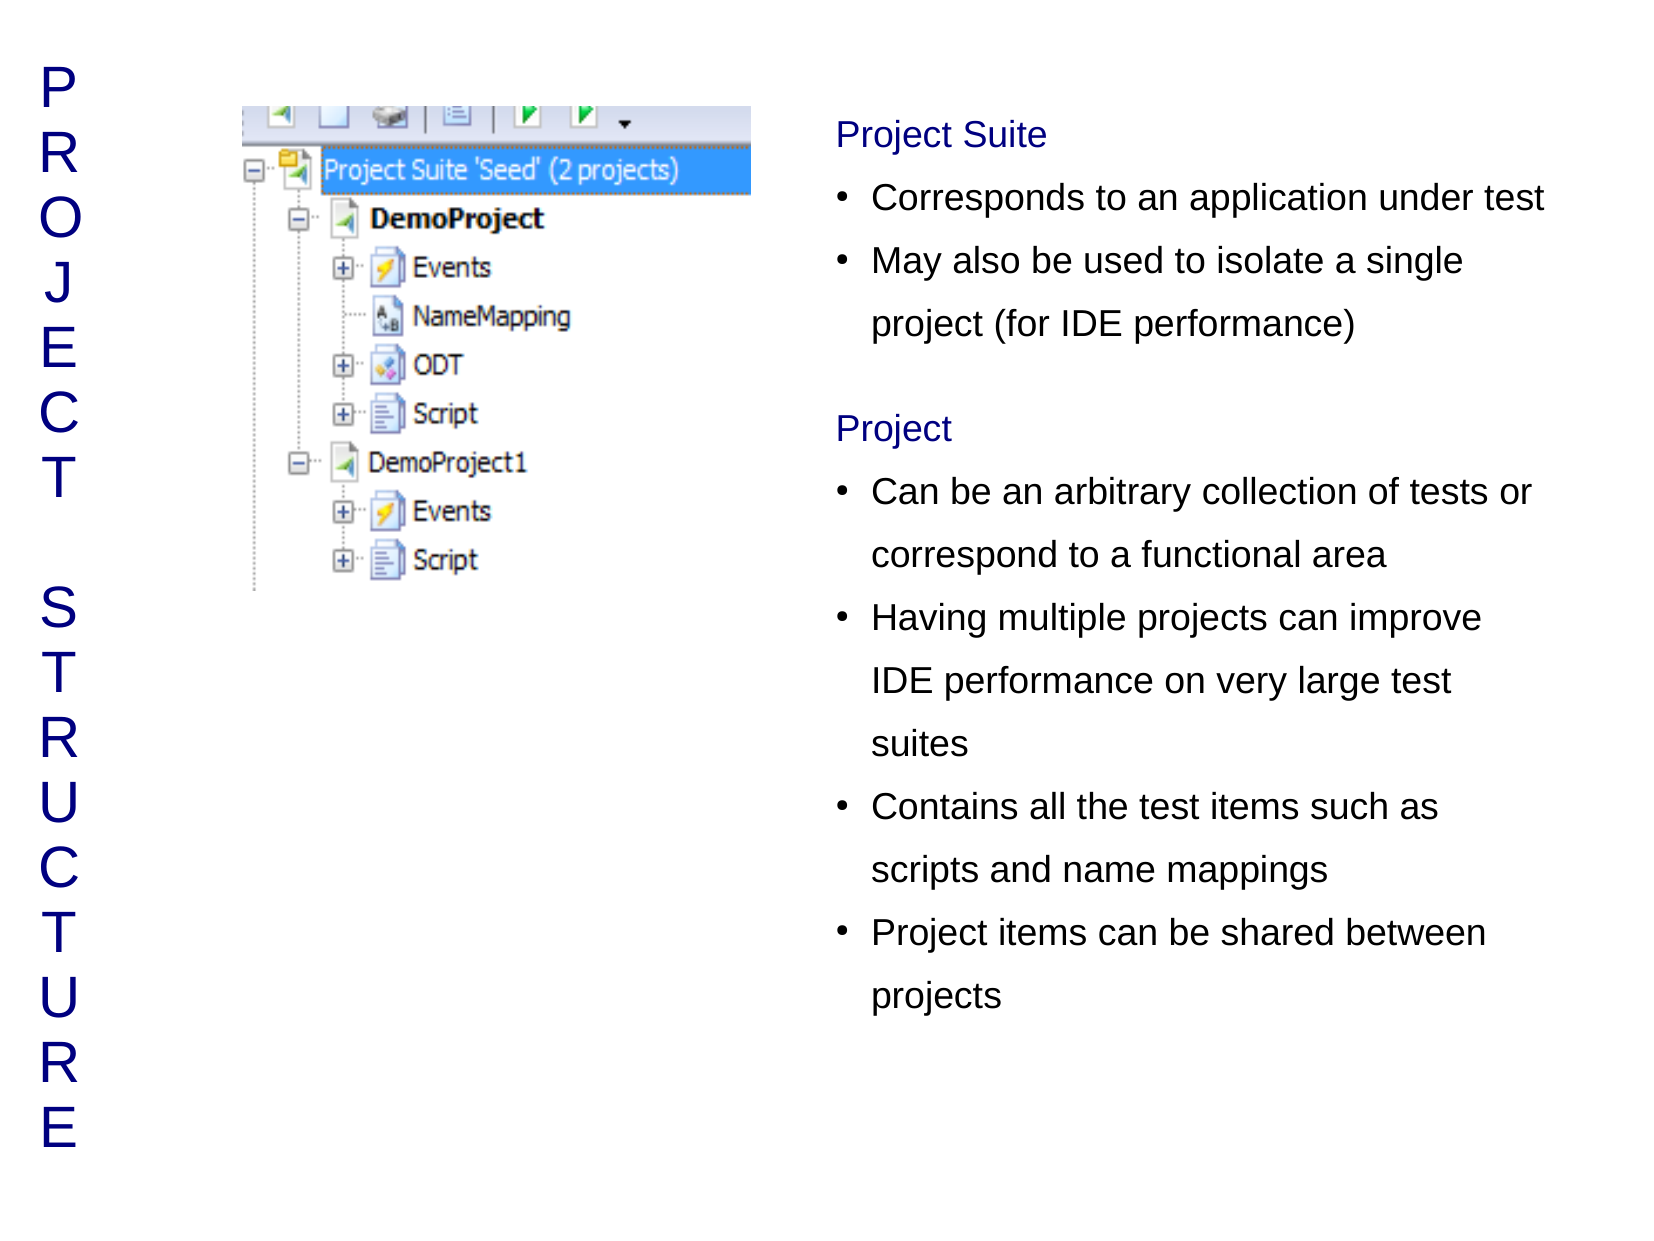

PROJECT STRUCTURE
Project Suite
Corresponds to an application under test
May also be used to isolate a single project (for IDE performance)
Project
Can be an arbitrary collection of tests or correspond to a functional area
Having multiple projects can improve IDE performance on very large test suites
Contains all the test items such as scripts and name mappings
Project items can be shared between projects